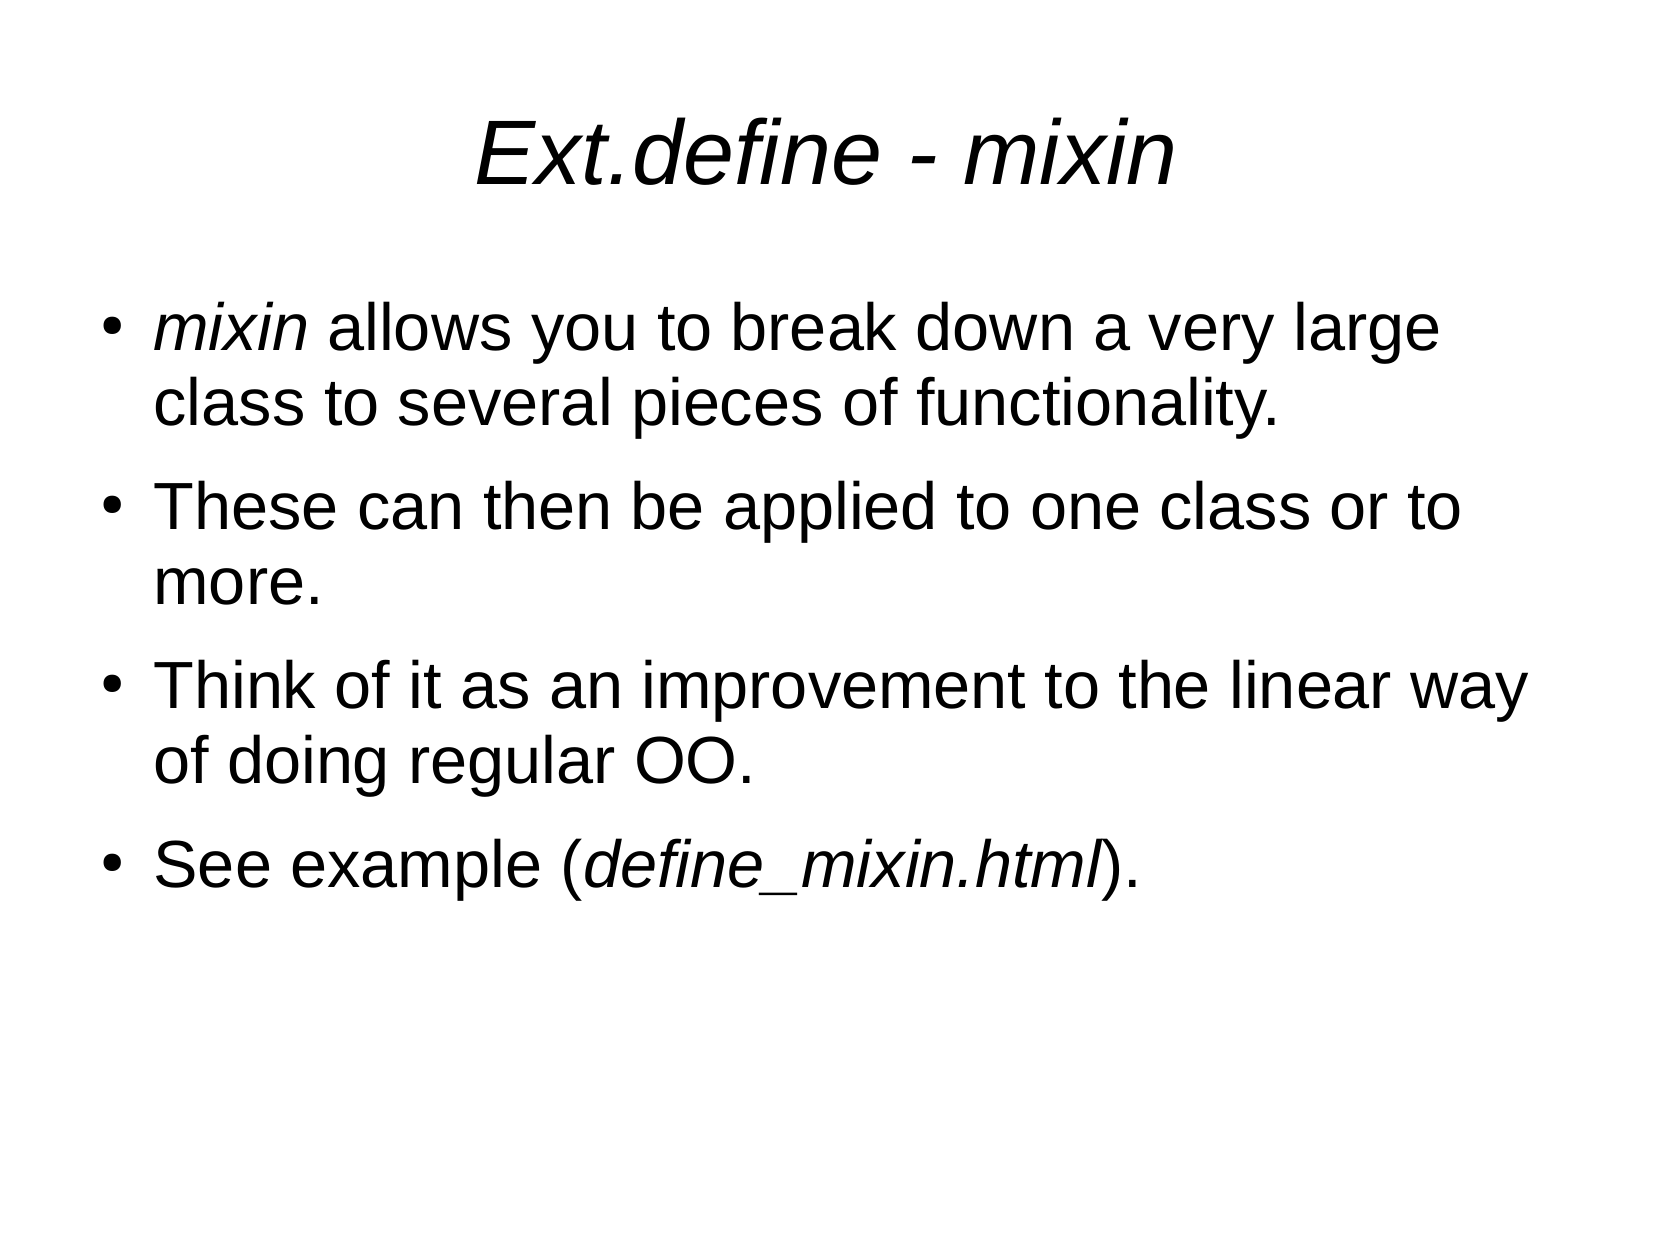

# Ext.define - mixin
mixin allows you to break down a very large class to several pieces of functionality.
These can then be applied to one class or to more.
Think of it as an improvement to the linear way of doing regular OO.
See example (define_mixin.html).